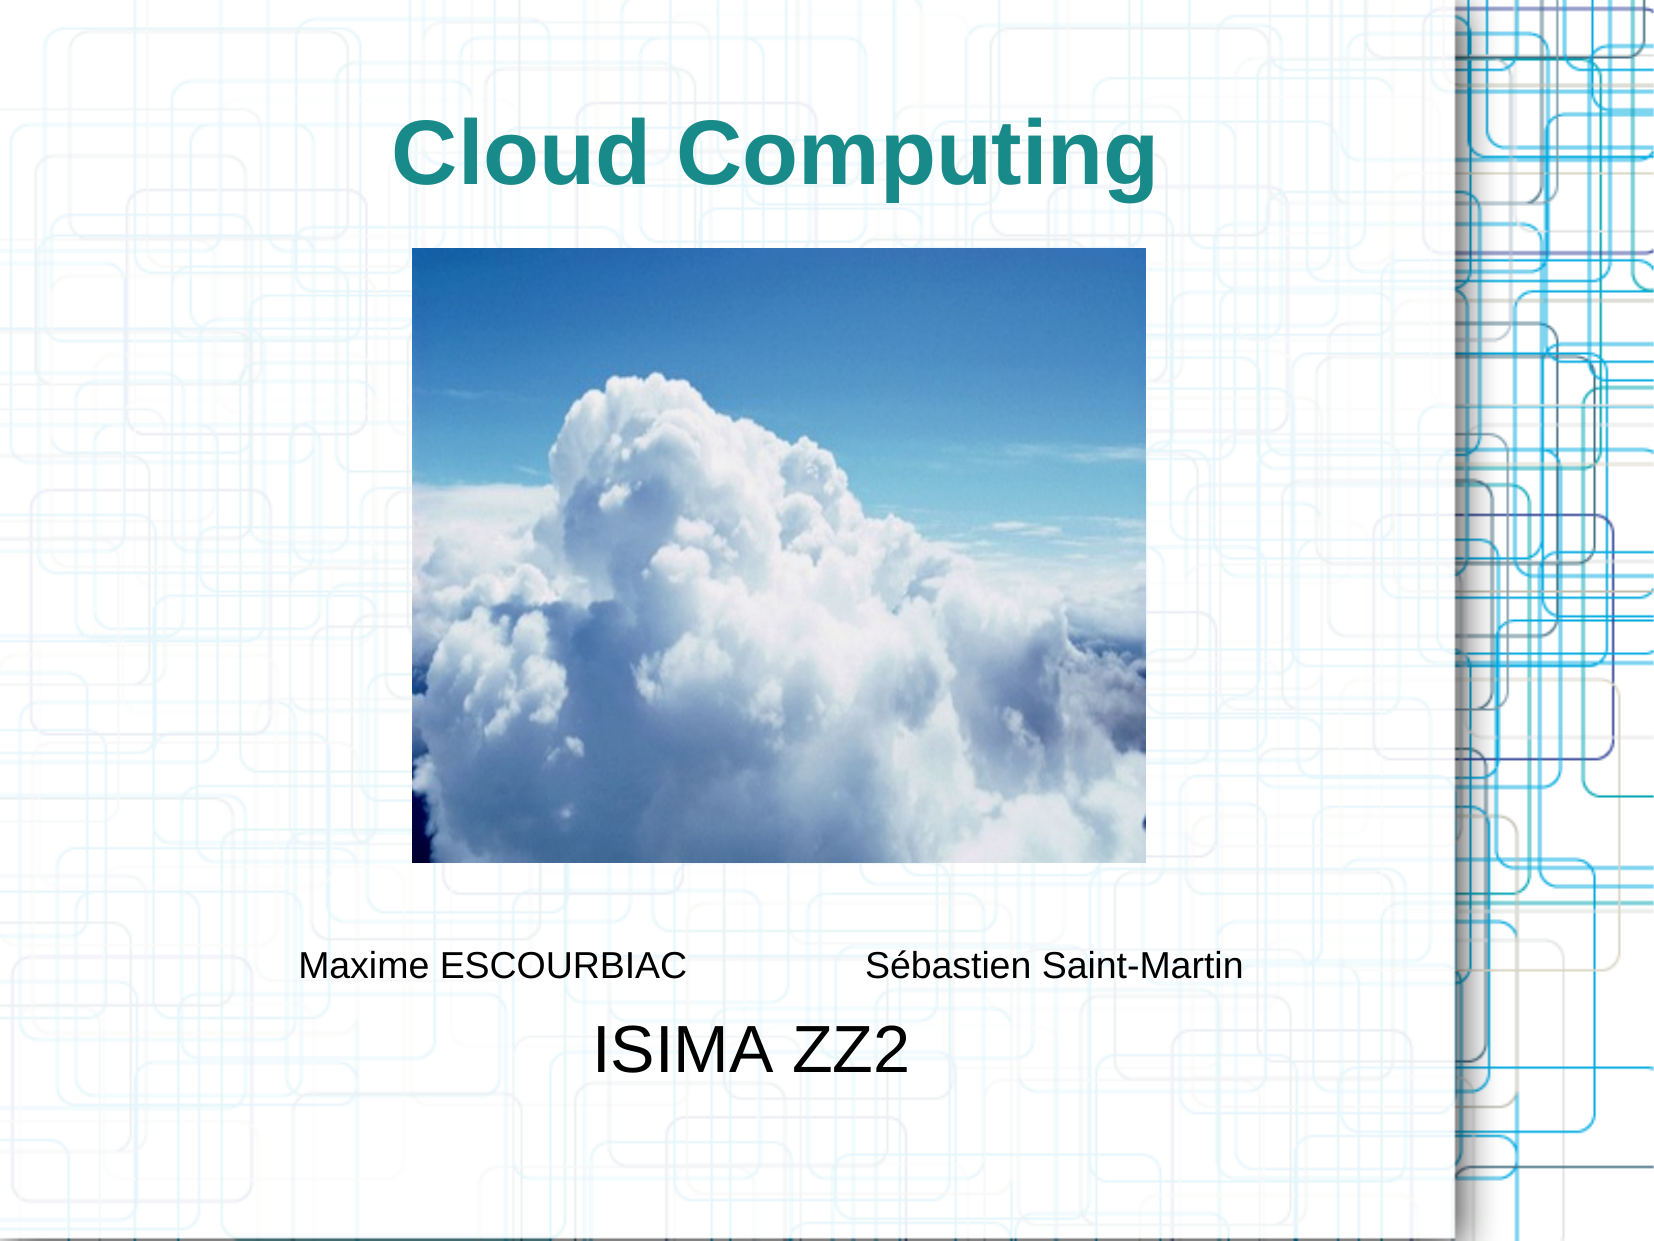

# Cloud Computing
 Maxime ESCOURBIAC Sébastien Saint-Martin
 ISIMA ZZ2